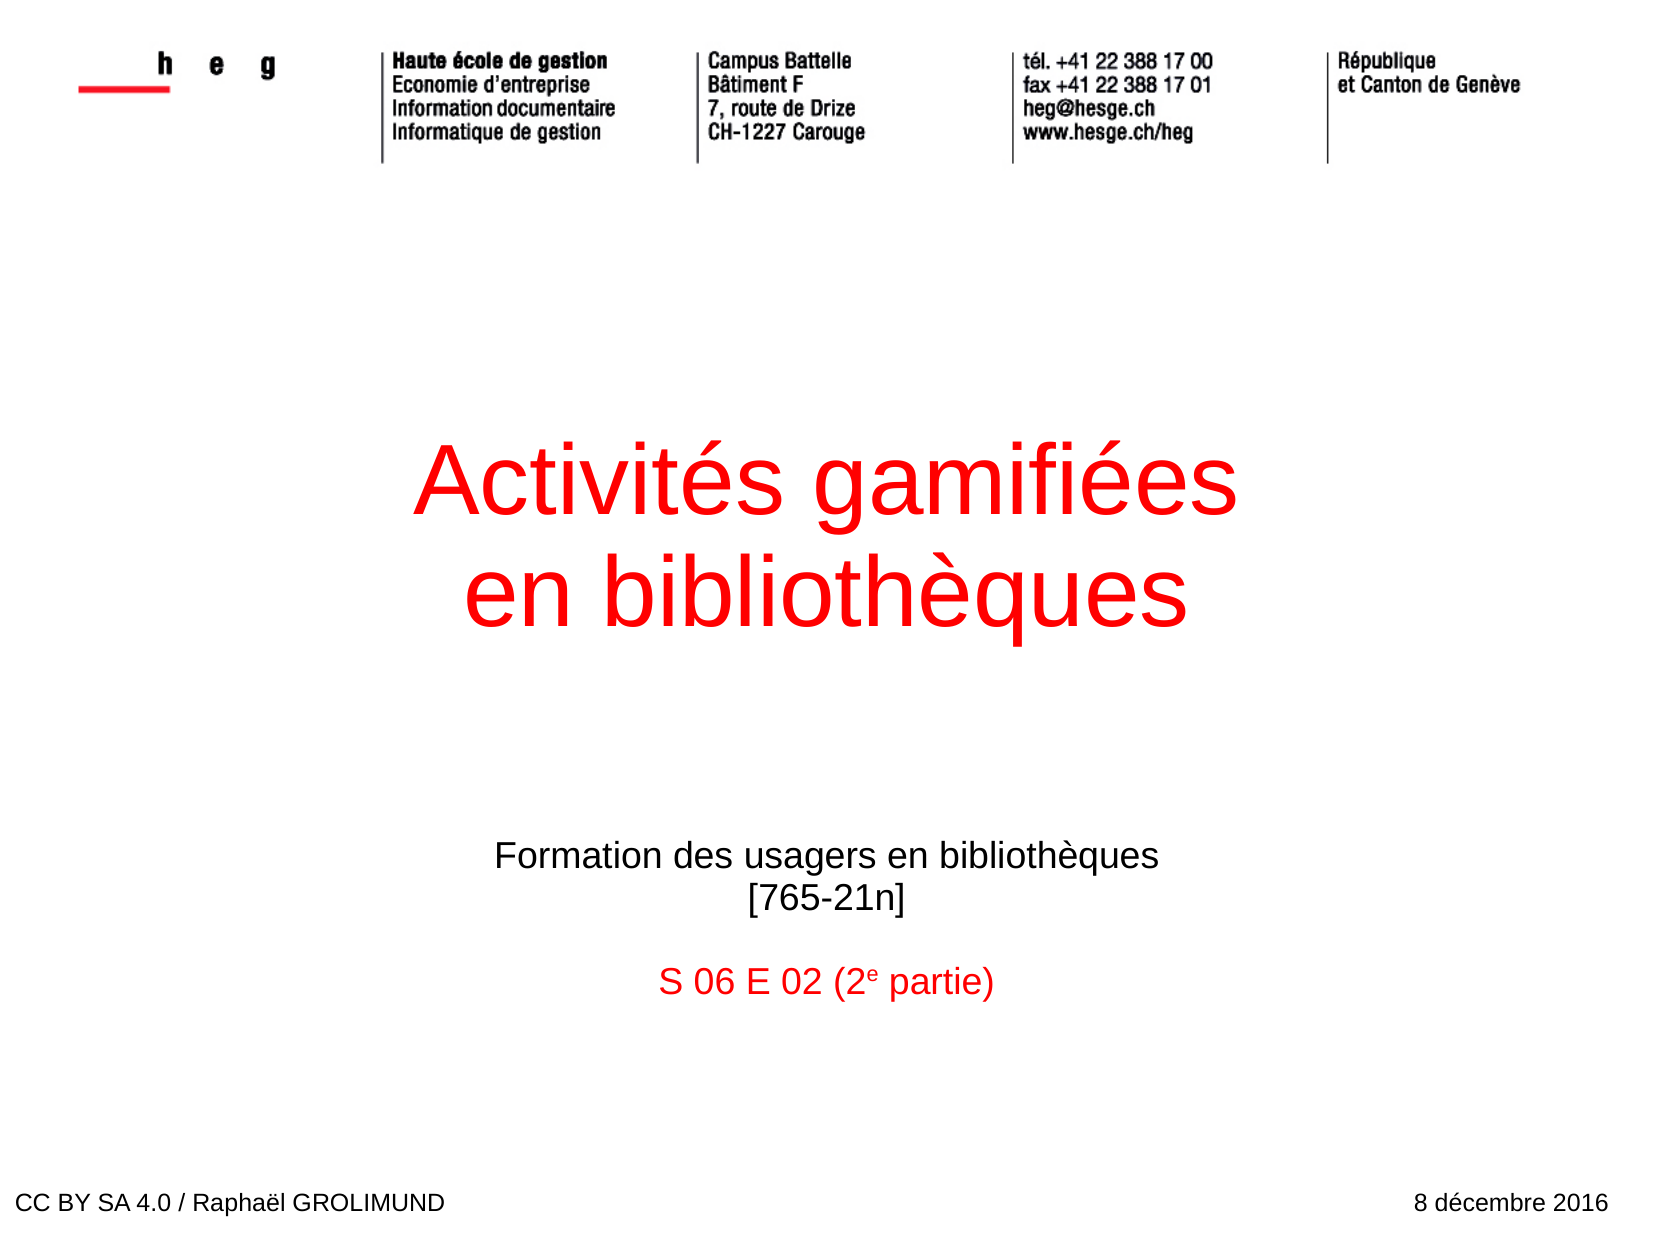

Activités gamifiées
en bibliothèques
Formation des usagers en bibliothèques
[765-21n]
S 06 E 02 (2e partie)
CC BY SA 4.0 / Raphaël GROLIMUND	8 décembre 2016